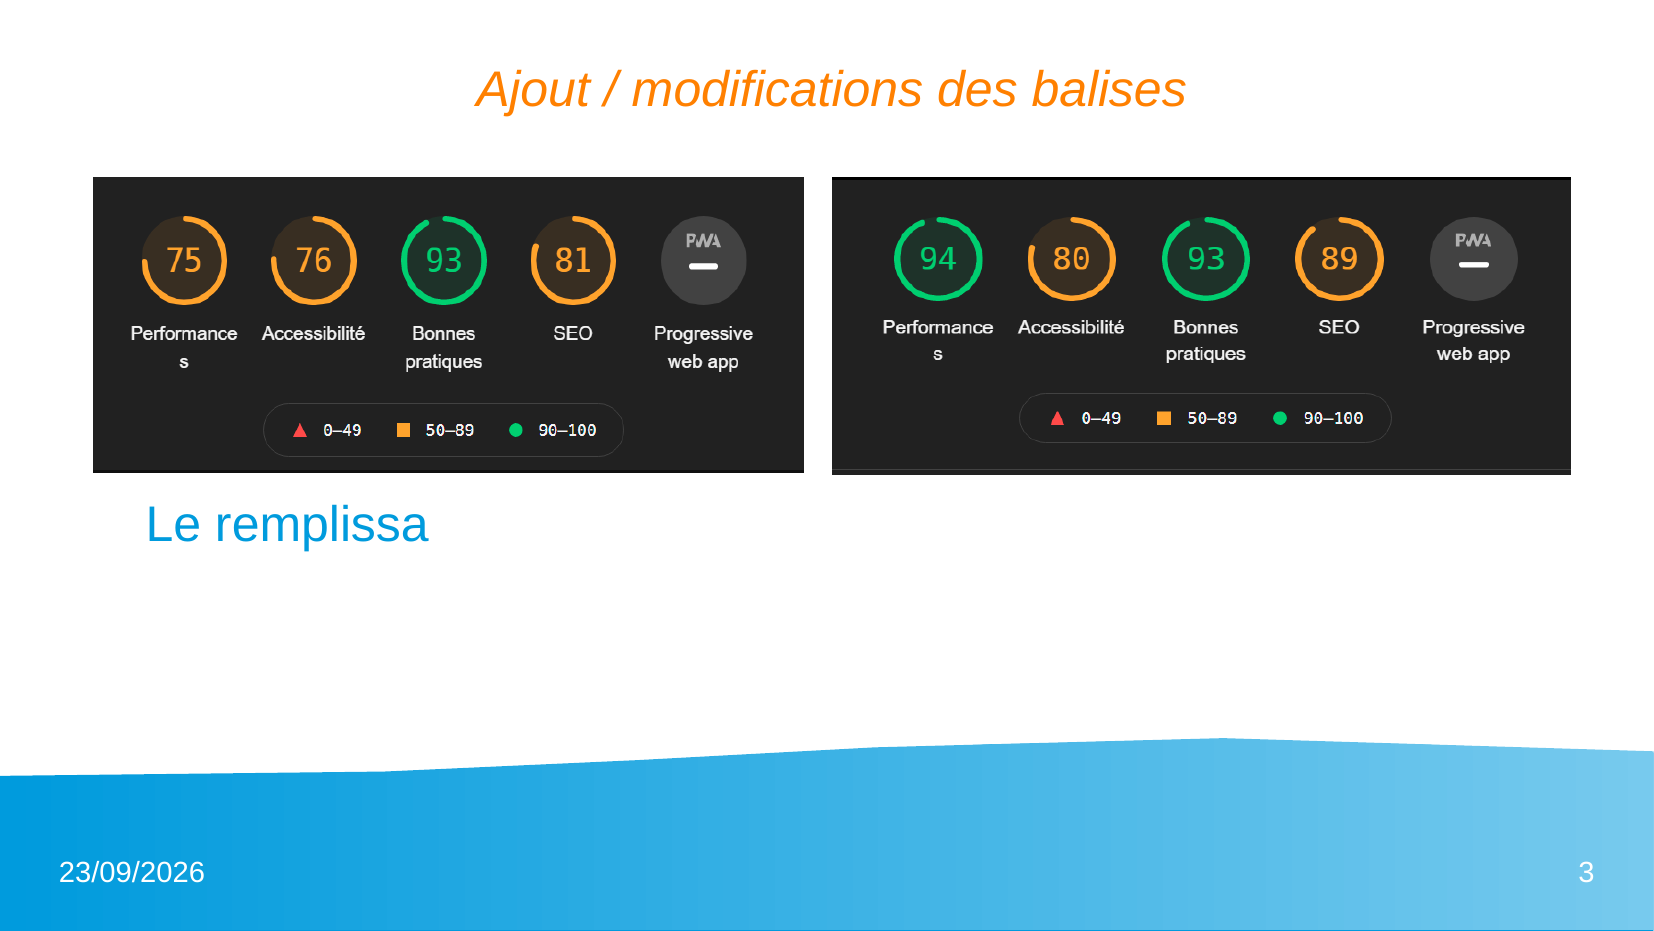

# Ajout / modifications des balises
Le remplissa